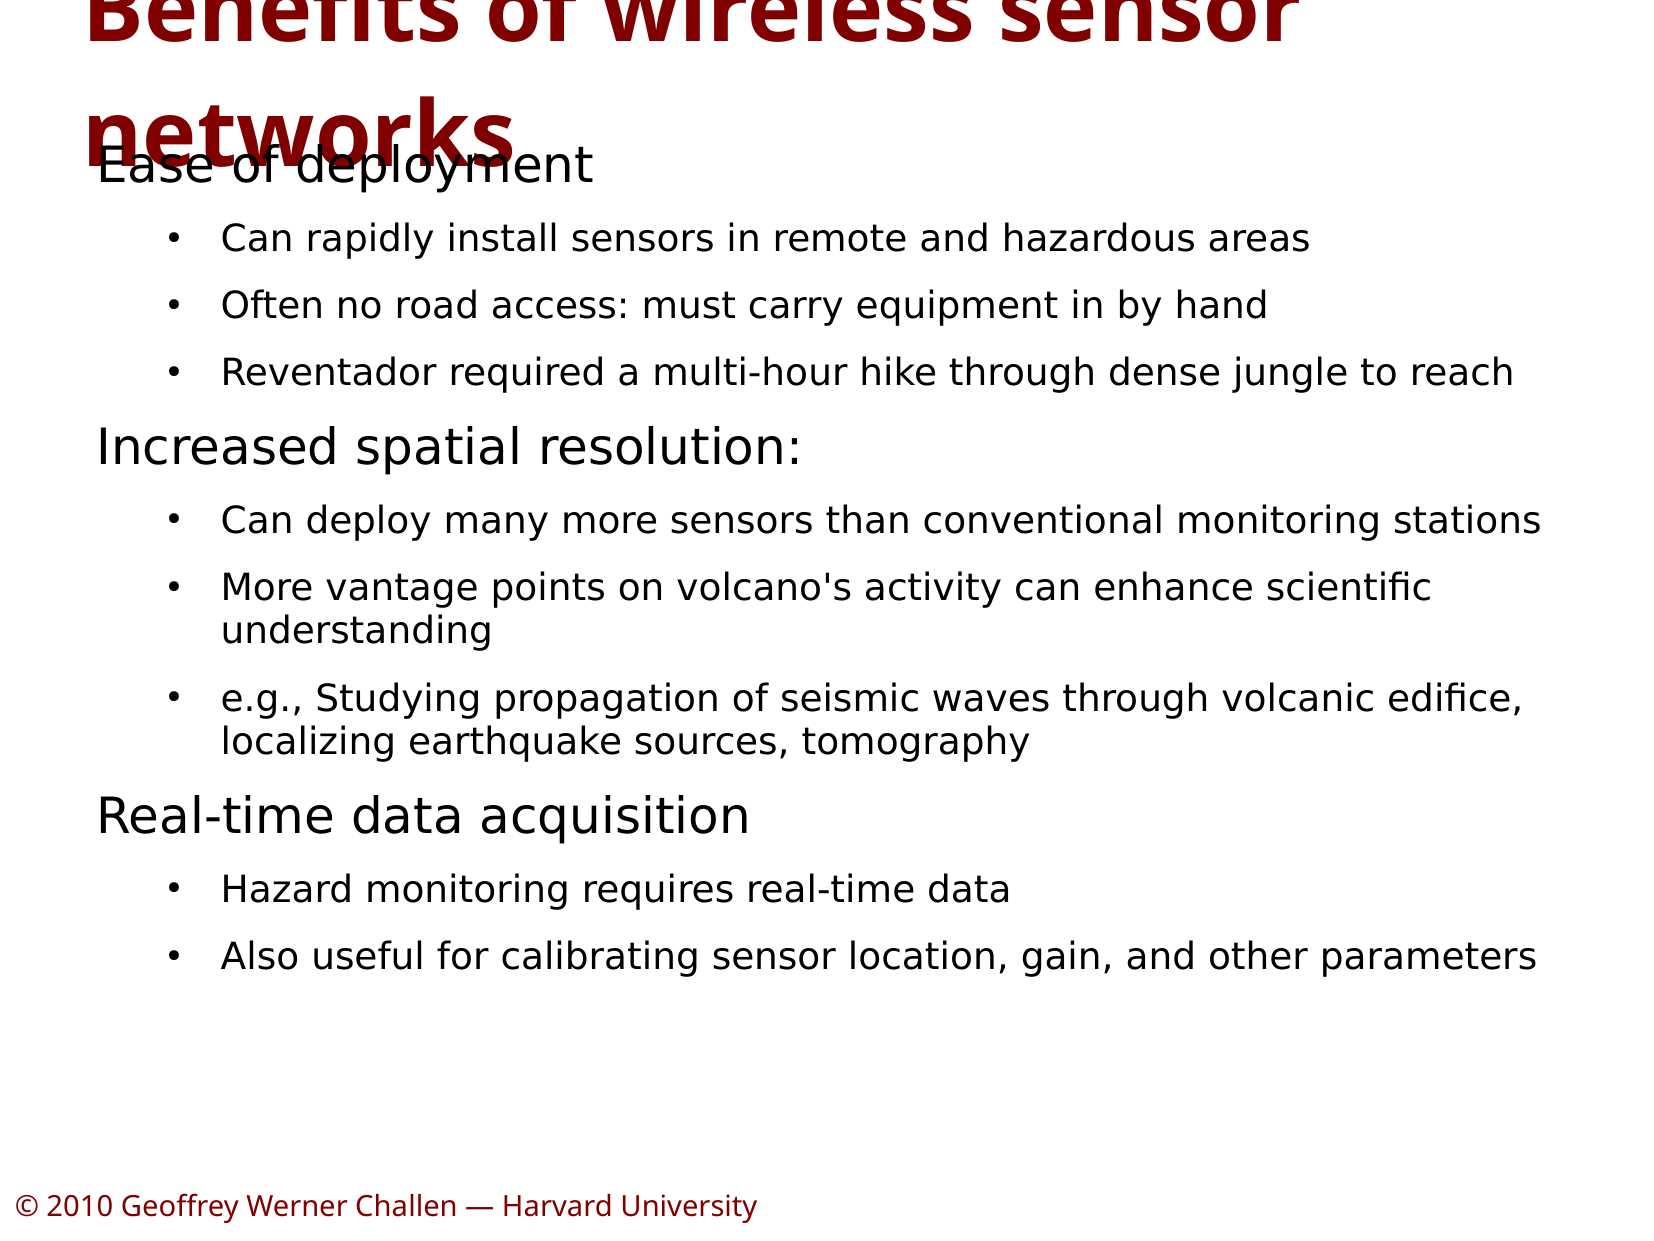

# Benefits of wireless sensor networks
Ease of deployment
Can rapidly install sensors in remote and hazardous areas
Often no road access: must carry equipment in by hand
Reventador required a multi-hour hike through dense jungle to reach
Increased spatial resolution:
Can deploy many more sensors than conventional monitoring stations
More vantage points on volcano's activity can enhance scientific understanding
e.g., Studying propagation of seismic waves through volcanic edifice,
localizing earthquake sources, tomography
Real-time data acquisition
Hazard monitoring requires real-time data
Also useful for calibrating sensor location, gain, and other parameters